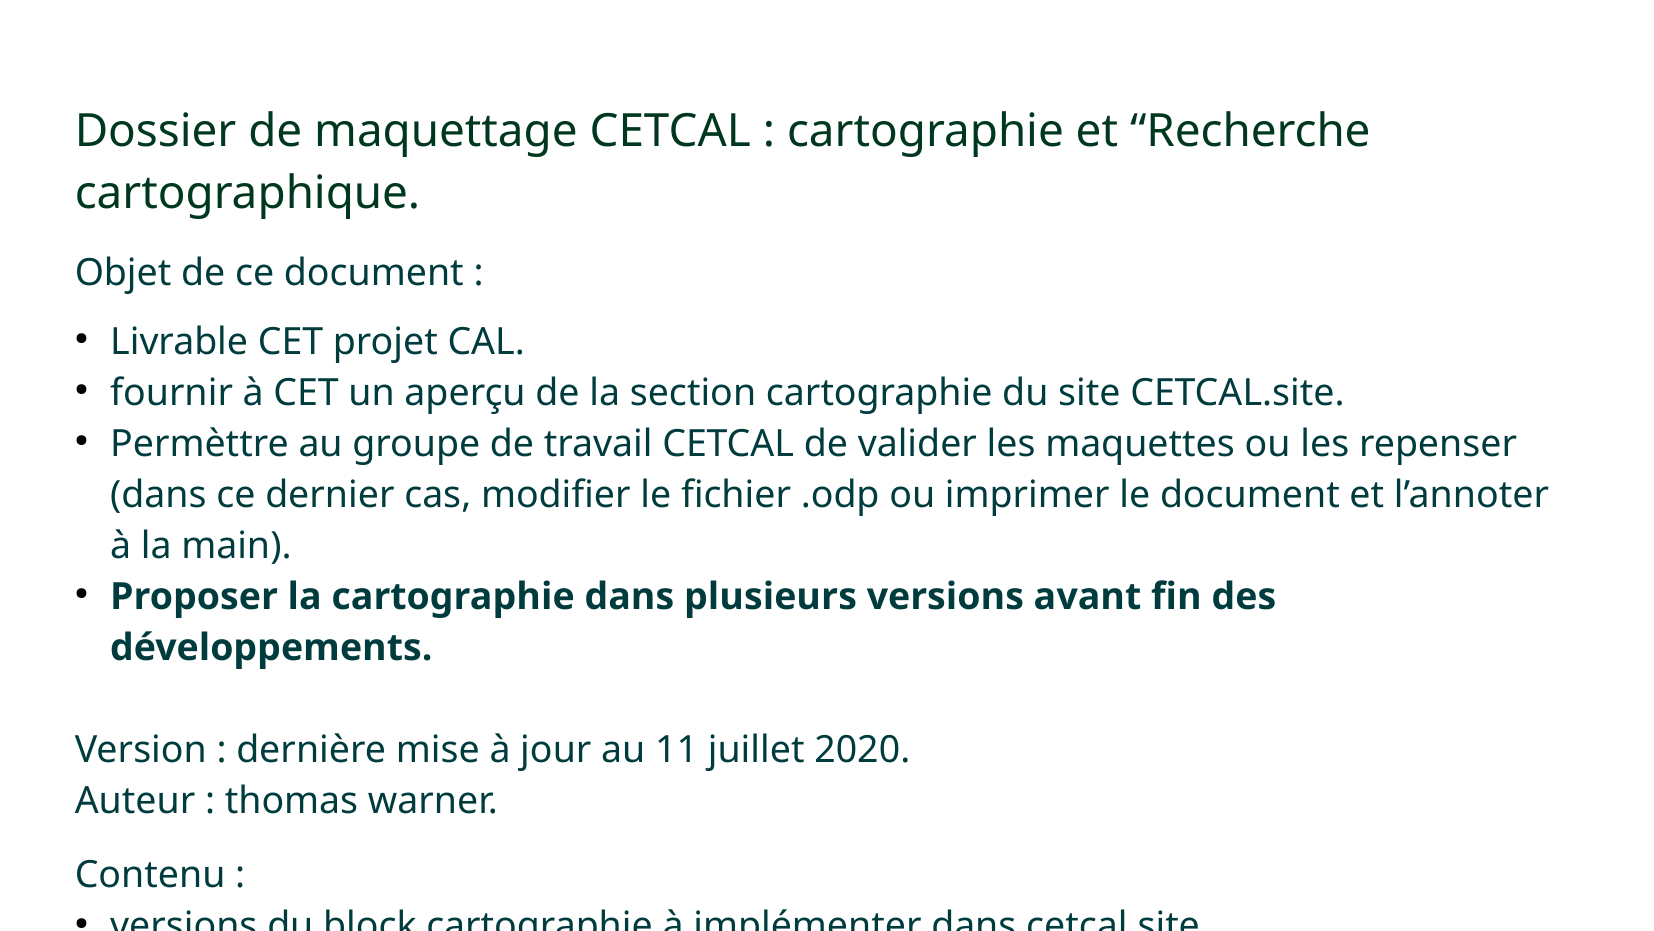

Dossier de maquettage CETCAL : cartographie et “Recherche cartographique.
Objet de ce document :
Livrable CET projet CAL.
fournir à CET un aperçu de la section cartographie du site CETCAL.site.
Permèttre au groupe de travail CETCAL de valider les maquettes ou les repenser (dans ce dernier cas, modifier le fichier .odp ou imprimer le document et l’annoter à la main).
Proposer la cartographie dans plusieurs versions avant fin des développements.
Version : dernière mise à jour au 11 juillet 2020.
Auteur : thomas warner.
Contenu :
versions du block cartographie à implémenter dans cetcal.site.
Critères de recherches avec la cartographie et logique/implications techniques des idées proposées.